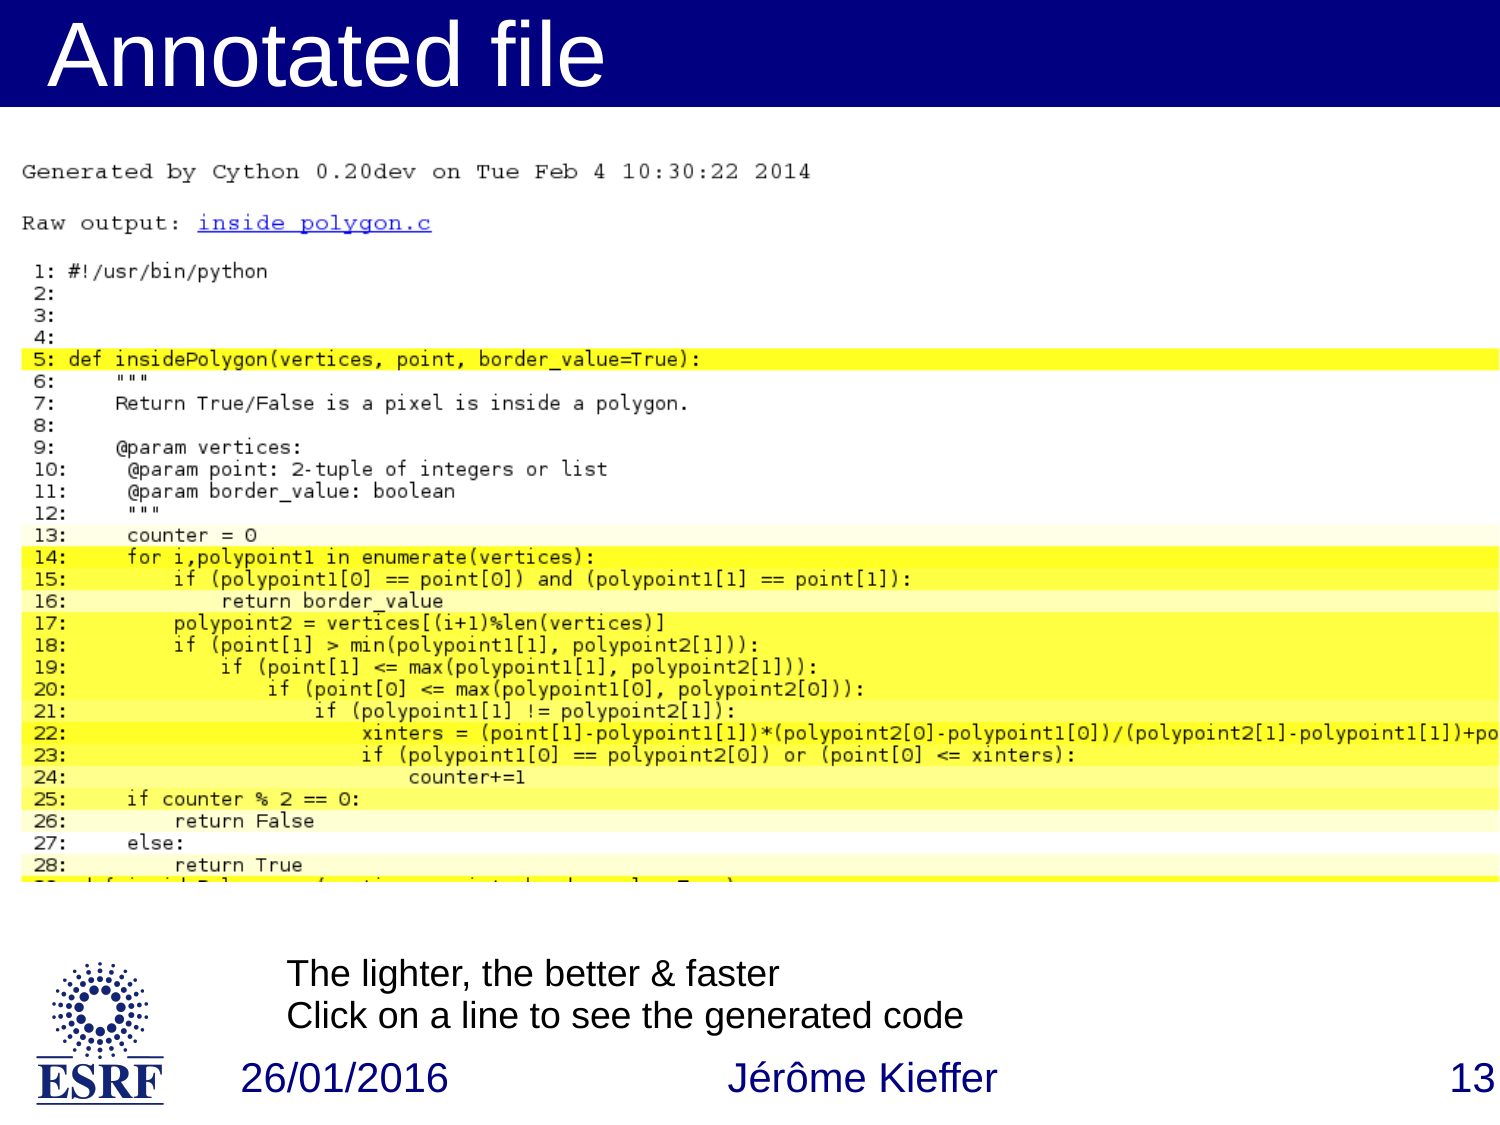

# Annotated file
The lighter, the better & faster
Click on a line to see the generated code
26/01/2016
Jérôme Kieffer
13